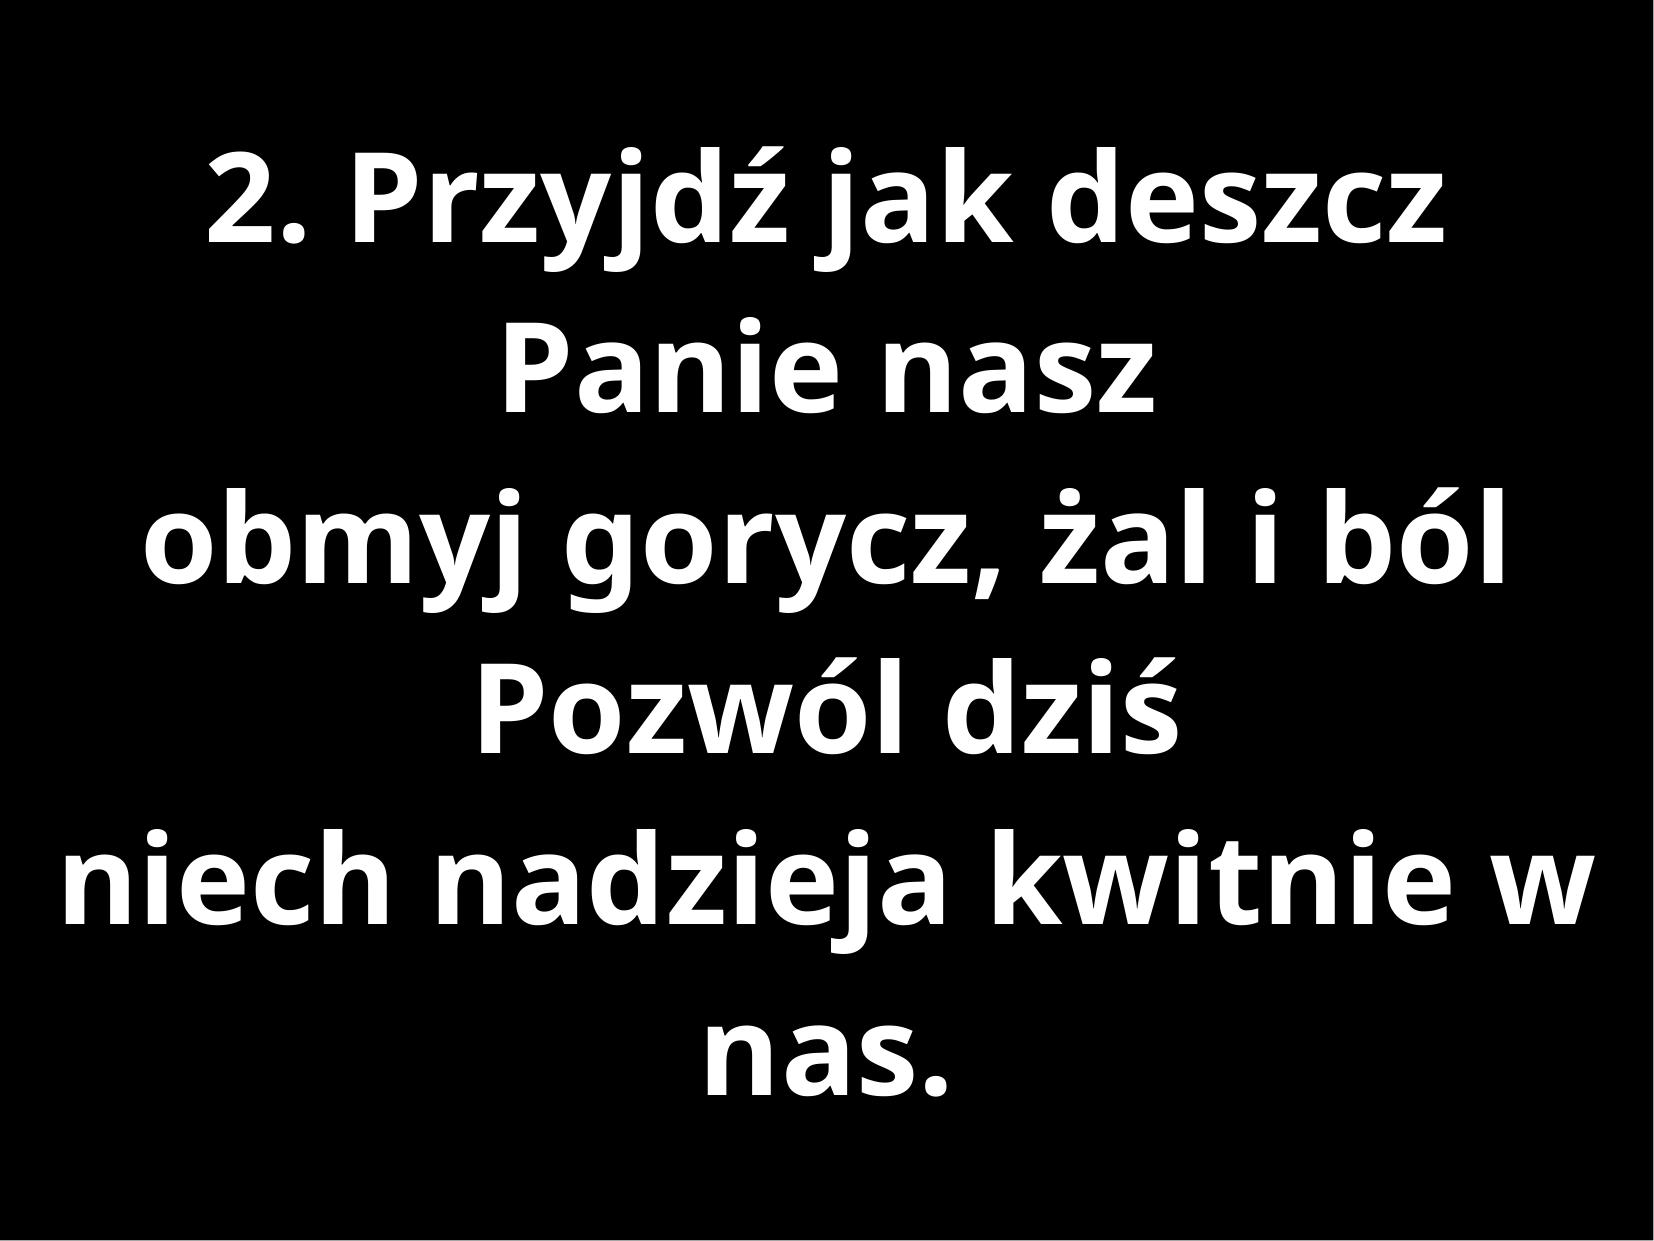

# 2. Przyjdź jak deszcz Panie nasz obmyj gorycz, żal i ból Pozwól dziś niech nadzieja kwitnie w nas.